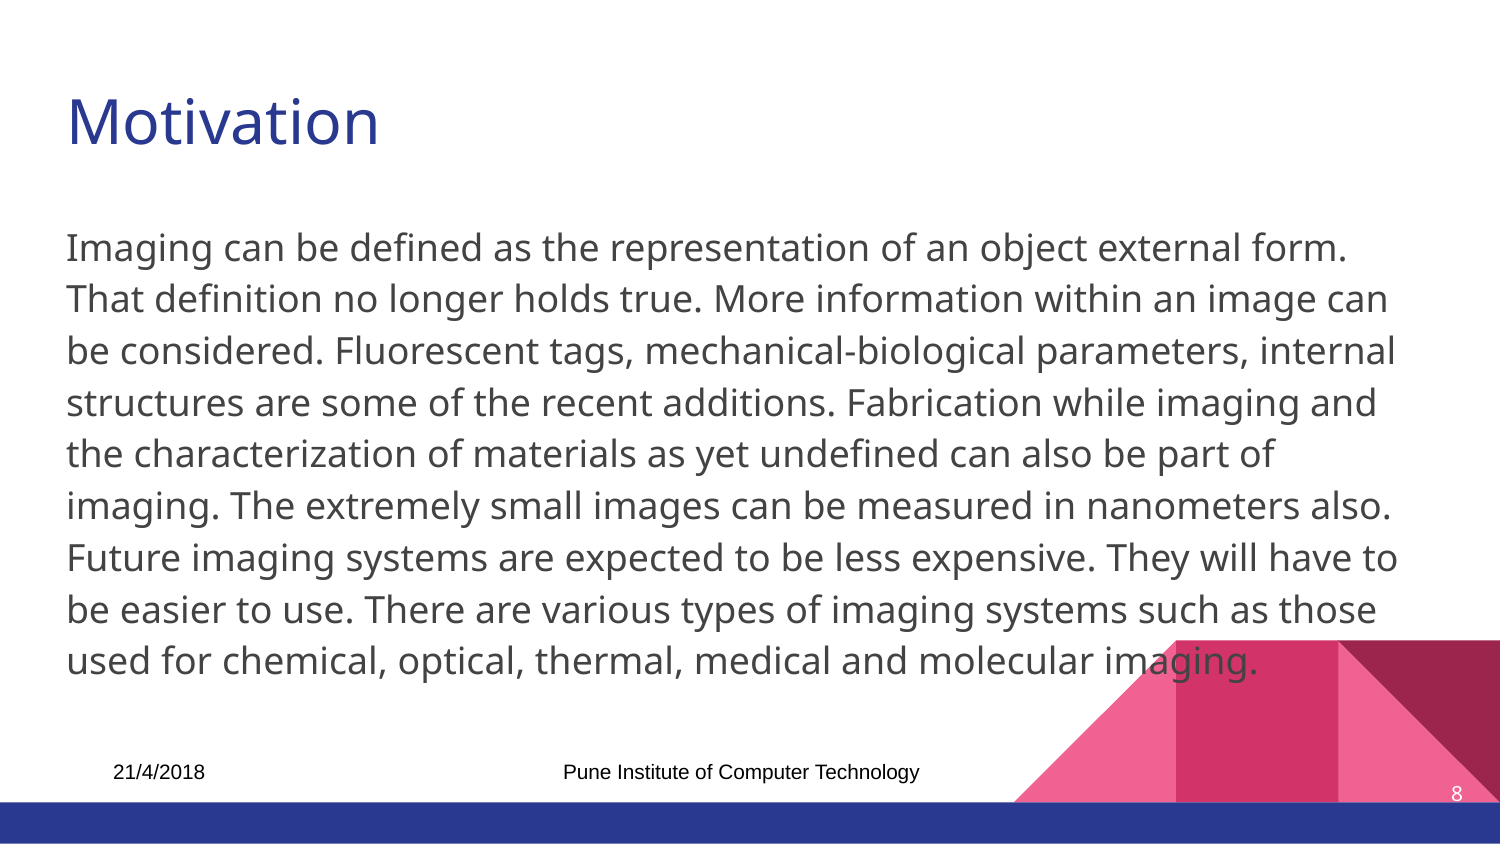

# Motivation
Imaging can be defined as the representation of an object external form. That definition no longer holds true. More information within an image can be considered. Fluorescent tags, mechanical-biological parameters, internal structures are some of the recent additions. Fabrication while imaging and the characterization of materials as yet undefined can also be part of imaging. The extremely small images can be measured in nanometers also. Future imaging systems are expected to be less expensive. They will have to be easier to use. There are various types of imaging systems such as those used for chemical, optical, thermal, medical and molecular imaging.